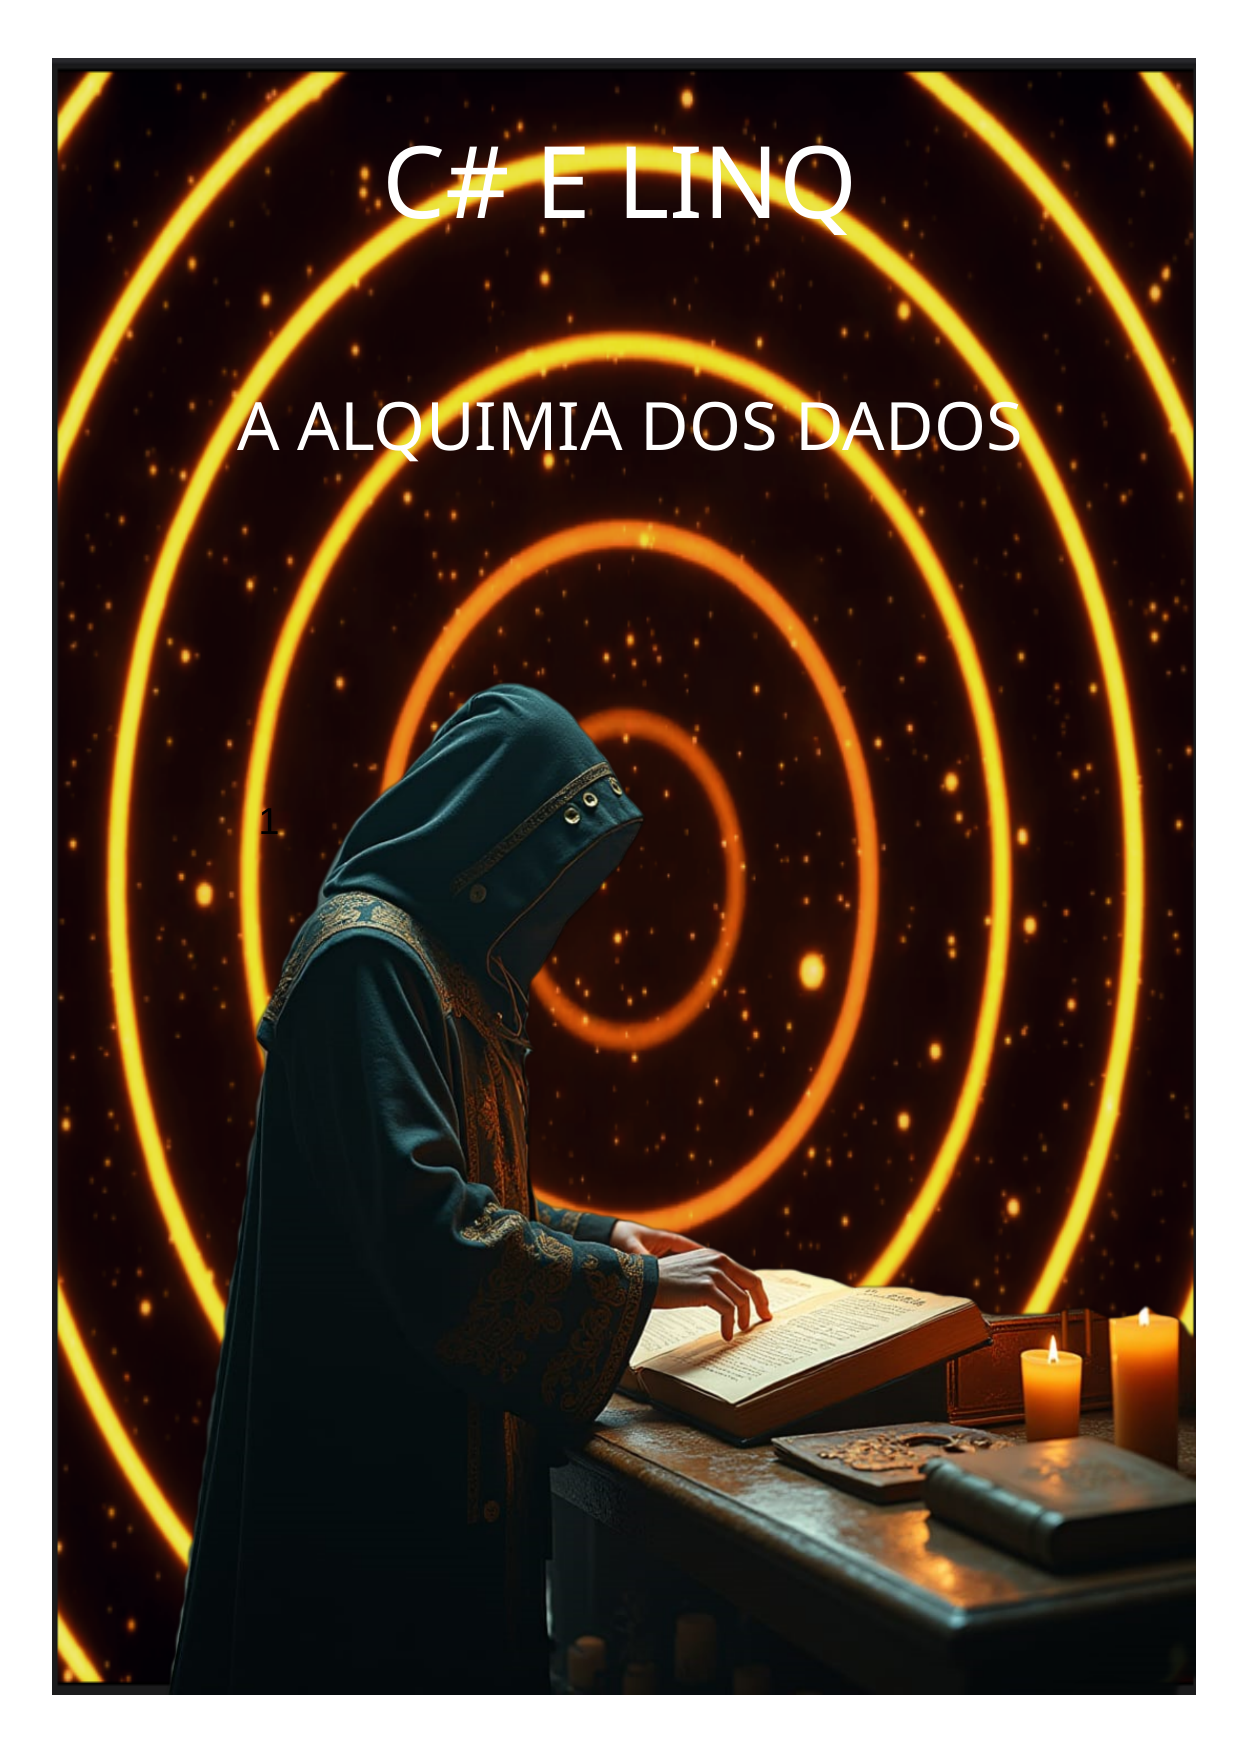

C# E LINQ
A ALQUIMIA DOS DADOS